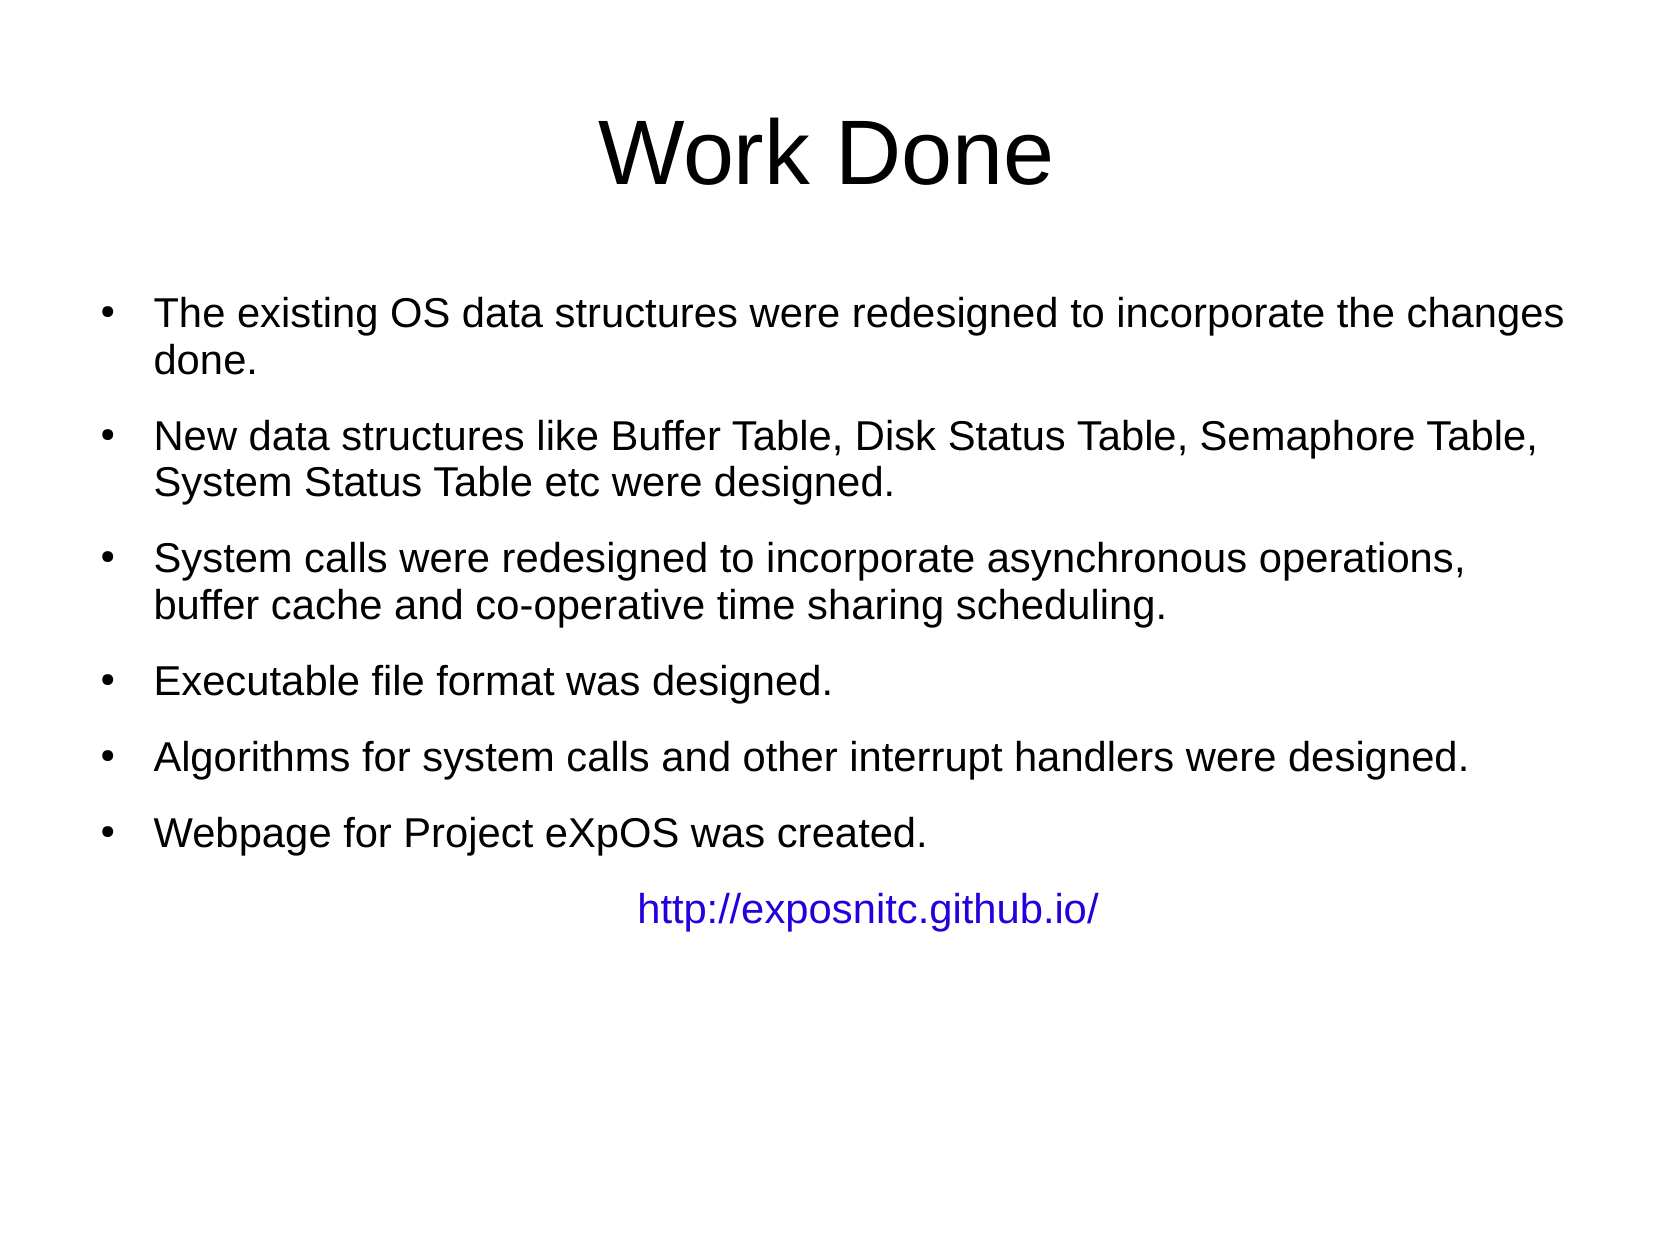

# Work Done
The existing OS data structures were redesigned to incorporate the changes done.
New data structures like Buffer Table, Disk Status Table, Semaphore Table, System Status Table etc were designed.
System calls were redesigned to incorporate asynchronous operations, buffer cache and co-operative time sharing scheduling.
Executable file format was designed.
Algorithms for system calls and other interrupt handlers were designed.
Webpage for Project eXpOS was created.
 http://exposnitc.github.io/